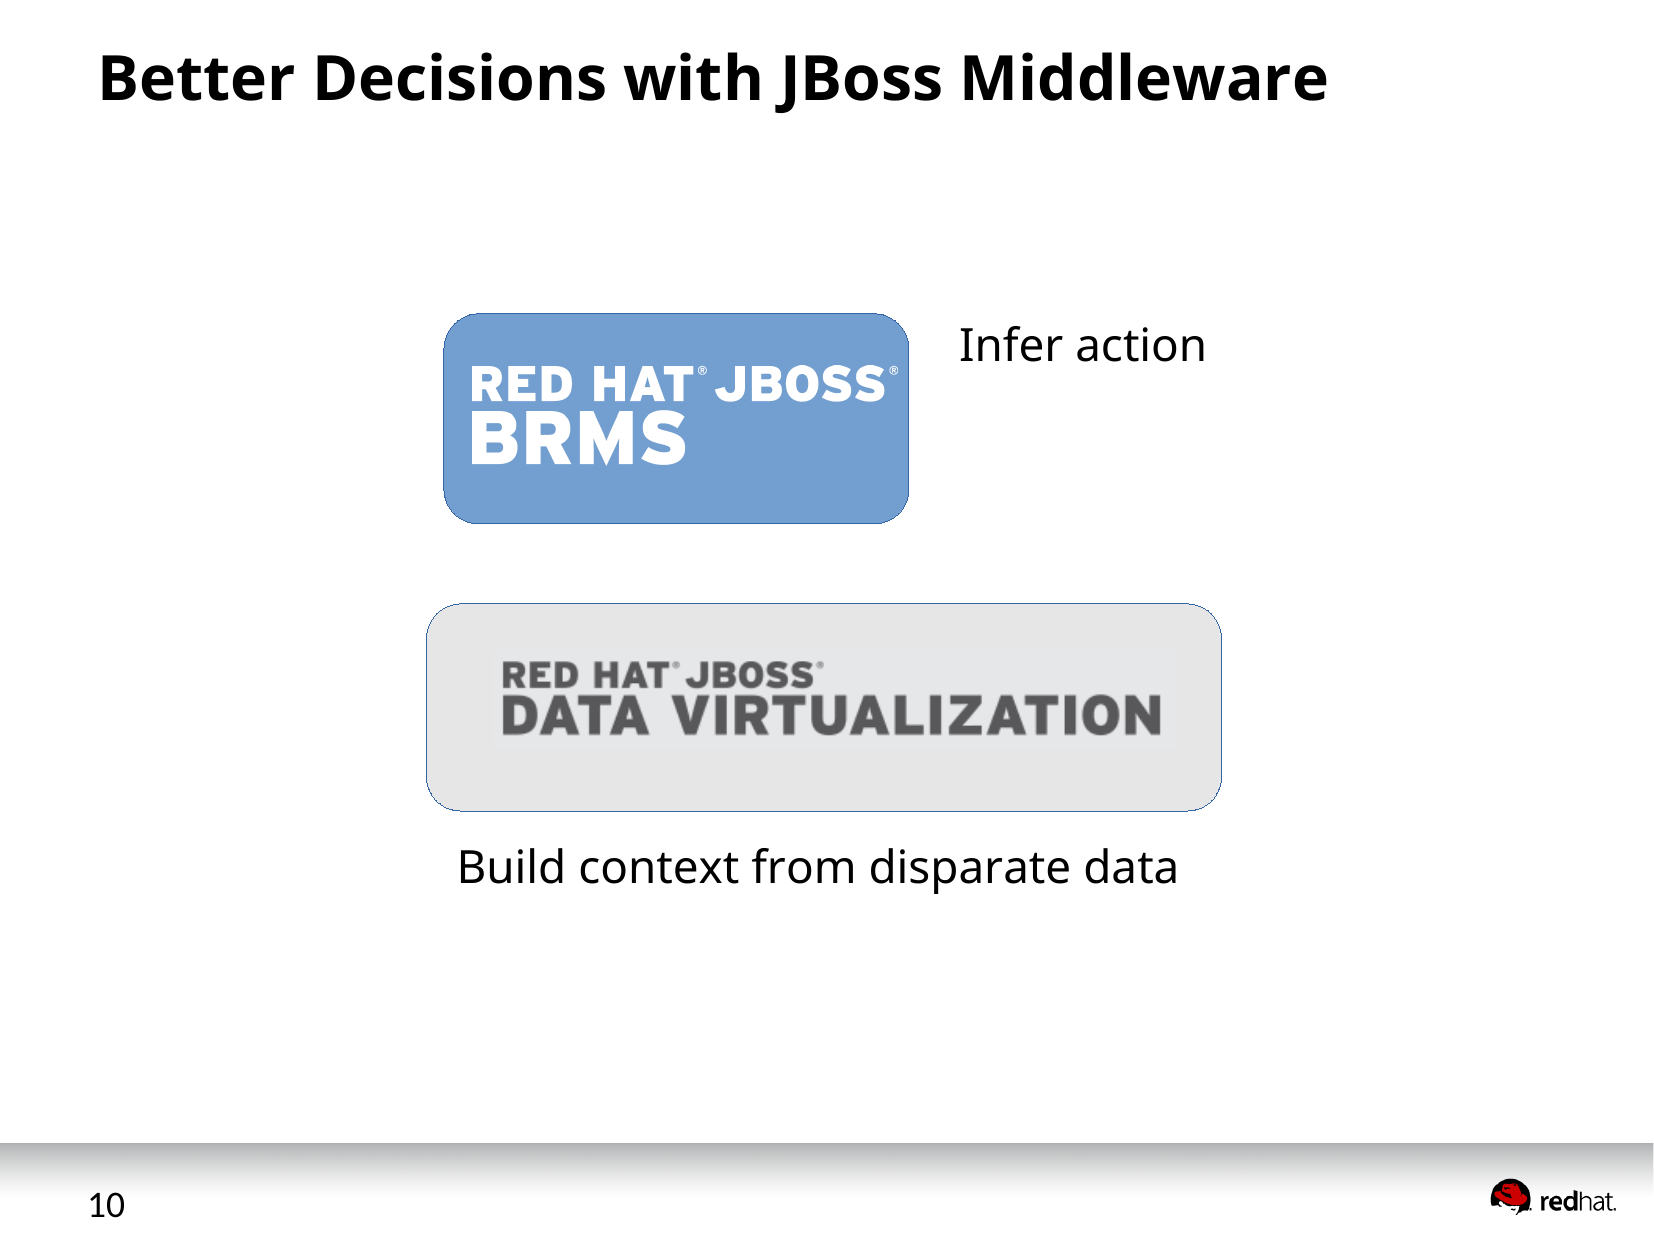

# Better Decisions with JBoss Middleware
Infer action
Build context from disparate data